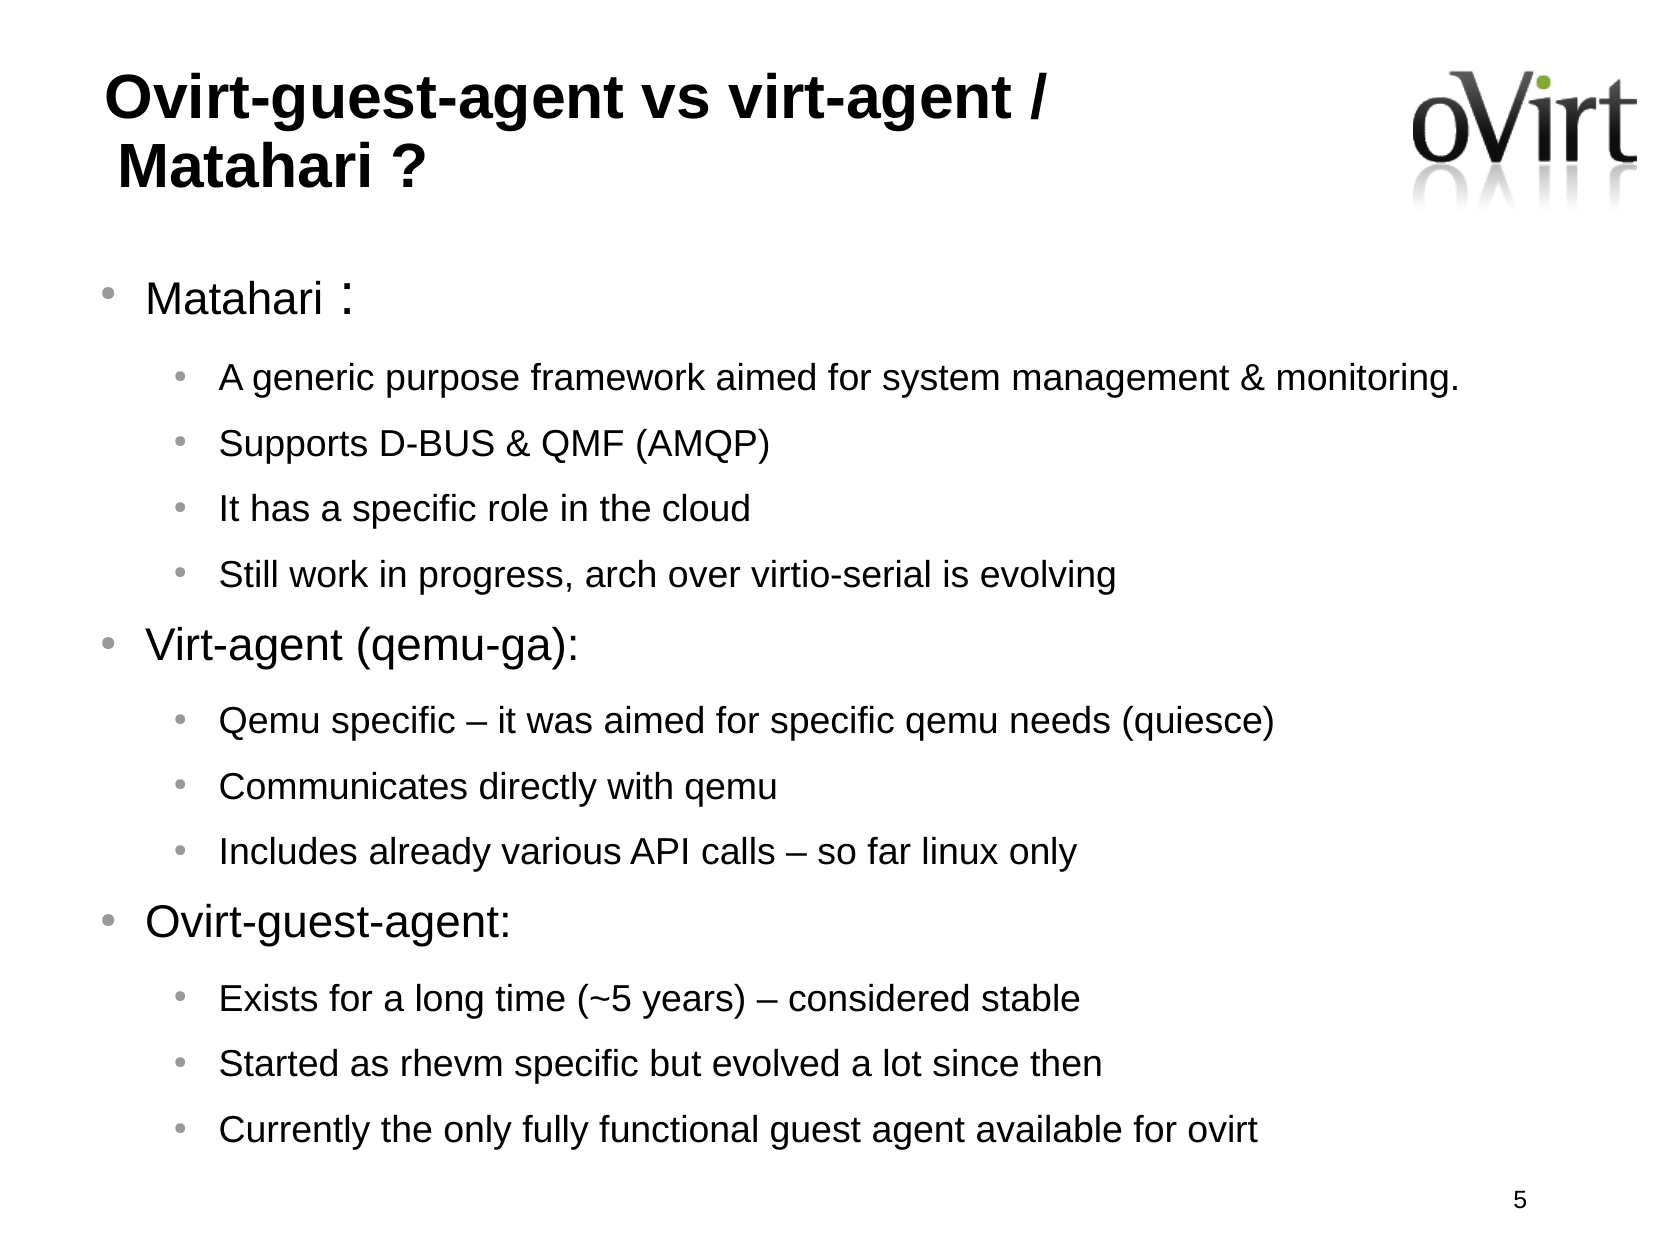

# Ovirt-guest-agent vs virt-agent / Matahari ?
Matahari :
A generic purpose framework aimed for system management & monitoring.
Supports D-BUS & QMF (AMQP)
It has a specific role in the cloud
Still work in progress, arch over virtio-serial is evolving
Virt-agent (qemu-ga):
Qemu specific – it was aimed for specific qemu needs (quiesce)
Communicates directly with qemu
Includes already various API calls – so far linux only
Ovirt-guest-agent:
Exists for a long time (~5 years) – considered stable
Started as rhevm specific but evolved a lot since then
Currently the only fully functional guest agent available for ovirt